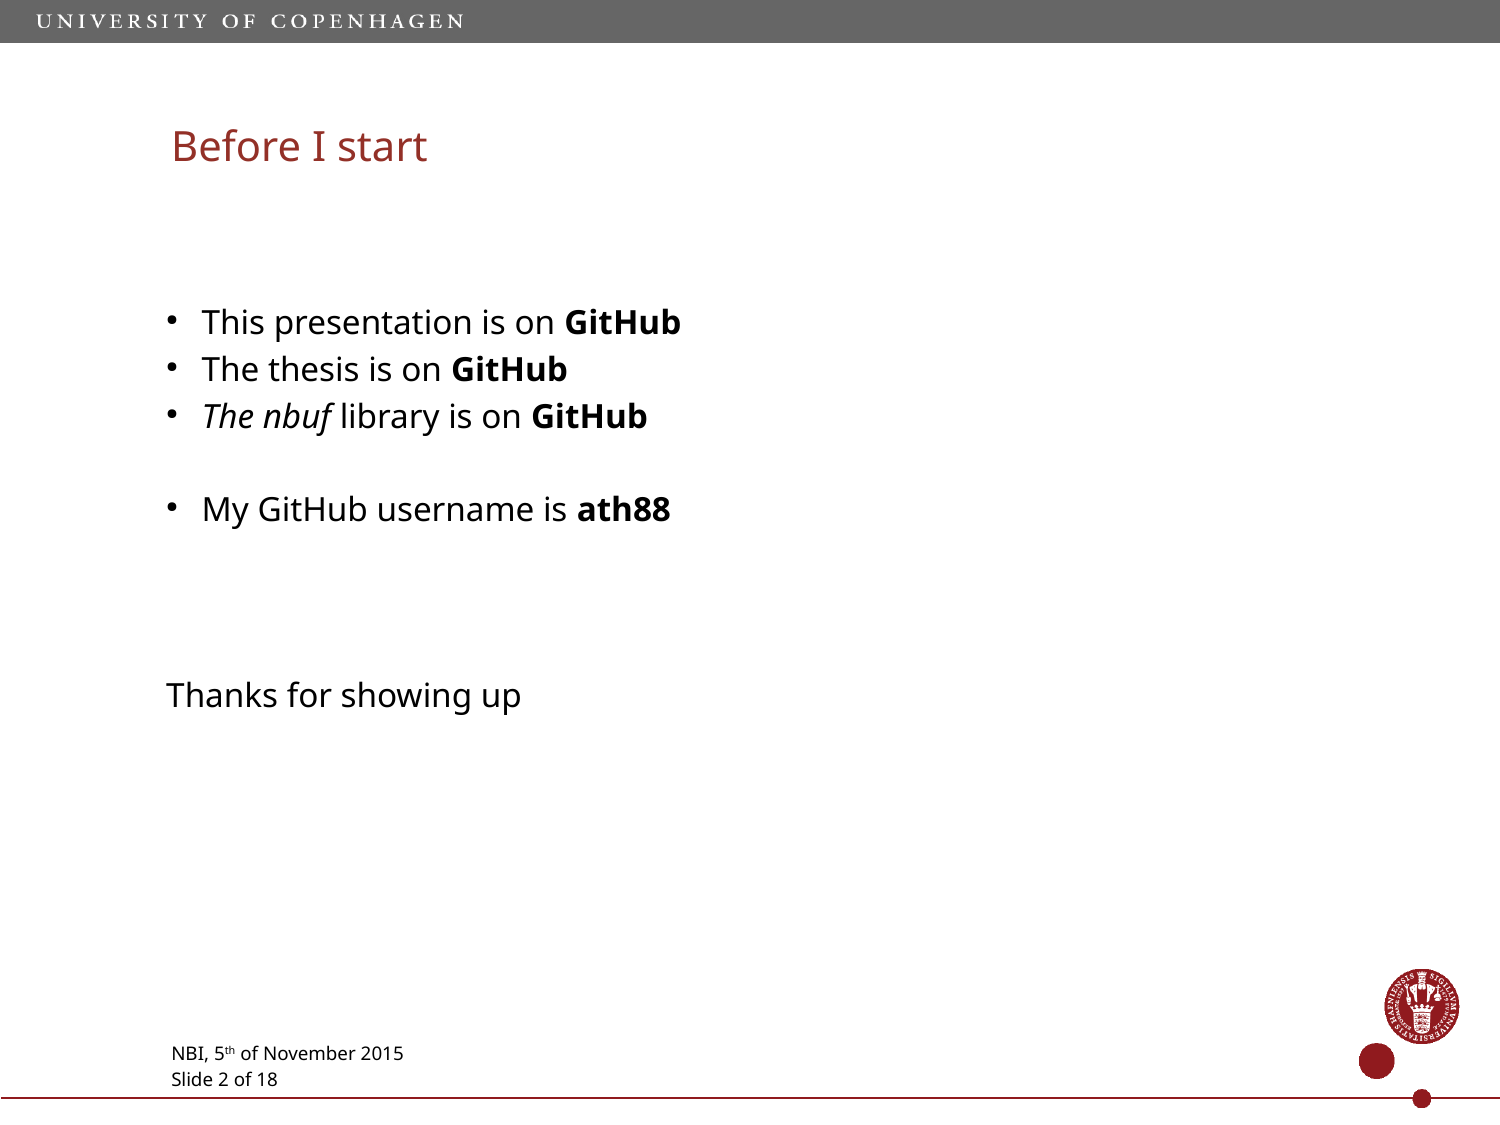

# Before I start
This presentation is on GitHub
The thesis is on GitHub
The nbuf library is on GitHub
My GitHub username is ath88
Thanks for showing up
NBI, 5th of November 2015
Slide of 18